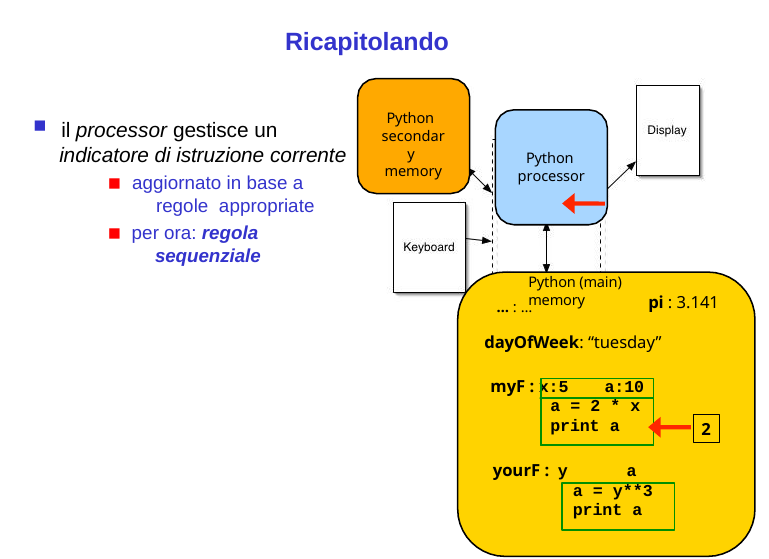

# Ricapitolando
Python secondary memory
il processor gestisce un
indicatore di istruzione corrente
aggiornato in base a regole appropriate
per ora: regola sequenziale
Python processor
Python (main) memory
pi : 3.141
… : …
dayOfWeek: “tuesday”
myF : x:5	a:10
a = 2 * x
print a
2
yourF : y	a
a = y**3
print a
79